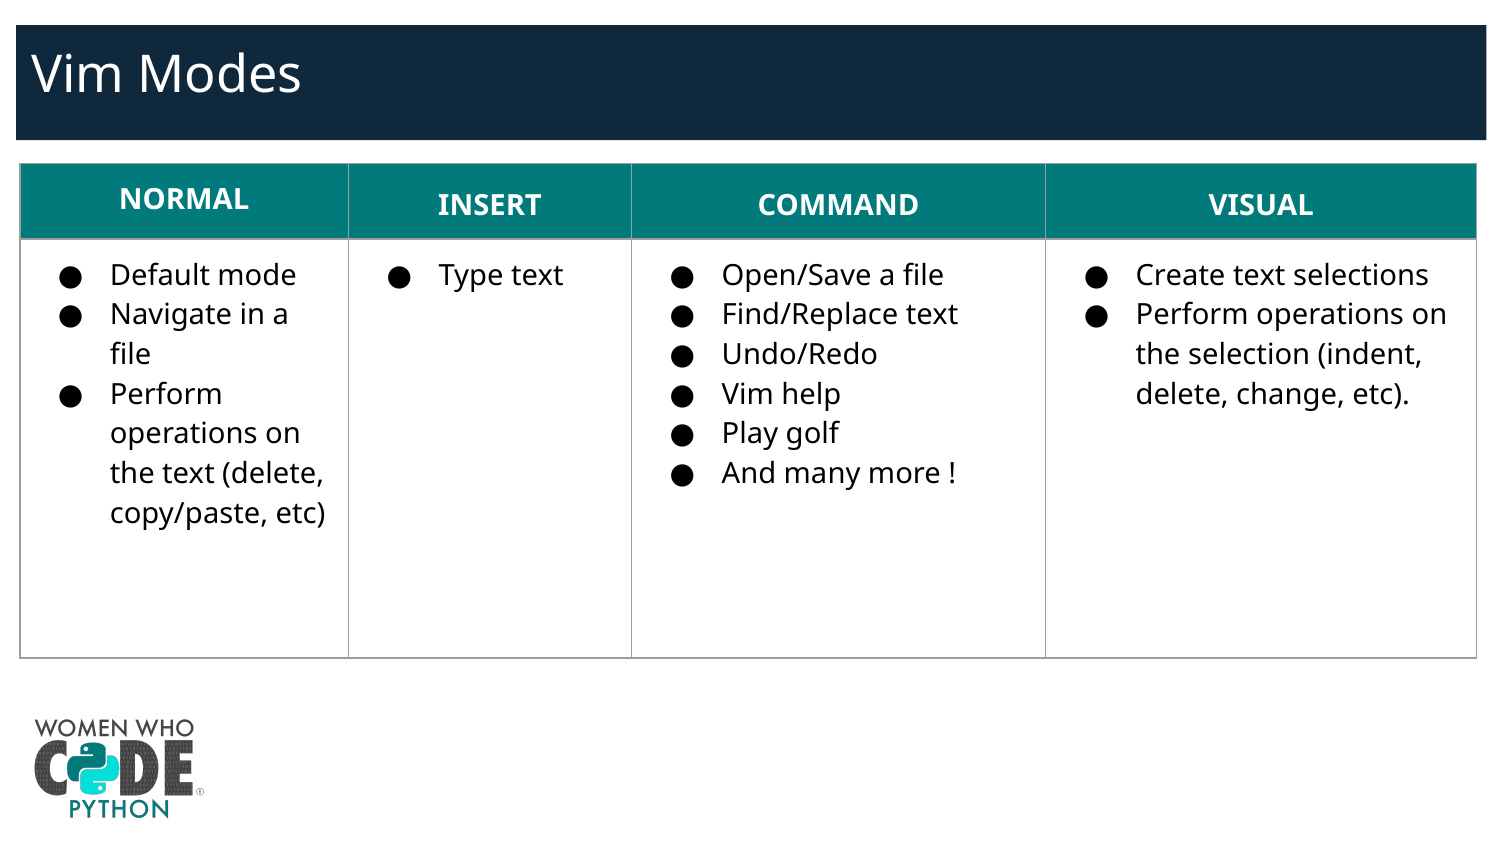

Vim Modes
| NORMAL | INSERT | COMMAND | VISUAL |
| --- | --- | --- | --- |
| Default mode Navigate in a file Perform operations on the text (delete, copy/paste, etc) | Type text | Open/Save a file Find/Replace text Undo/Redo Vim help Play golf And many more ! | Create text selections Perform operations on the selection (indent, delete, change, etc). |